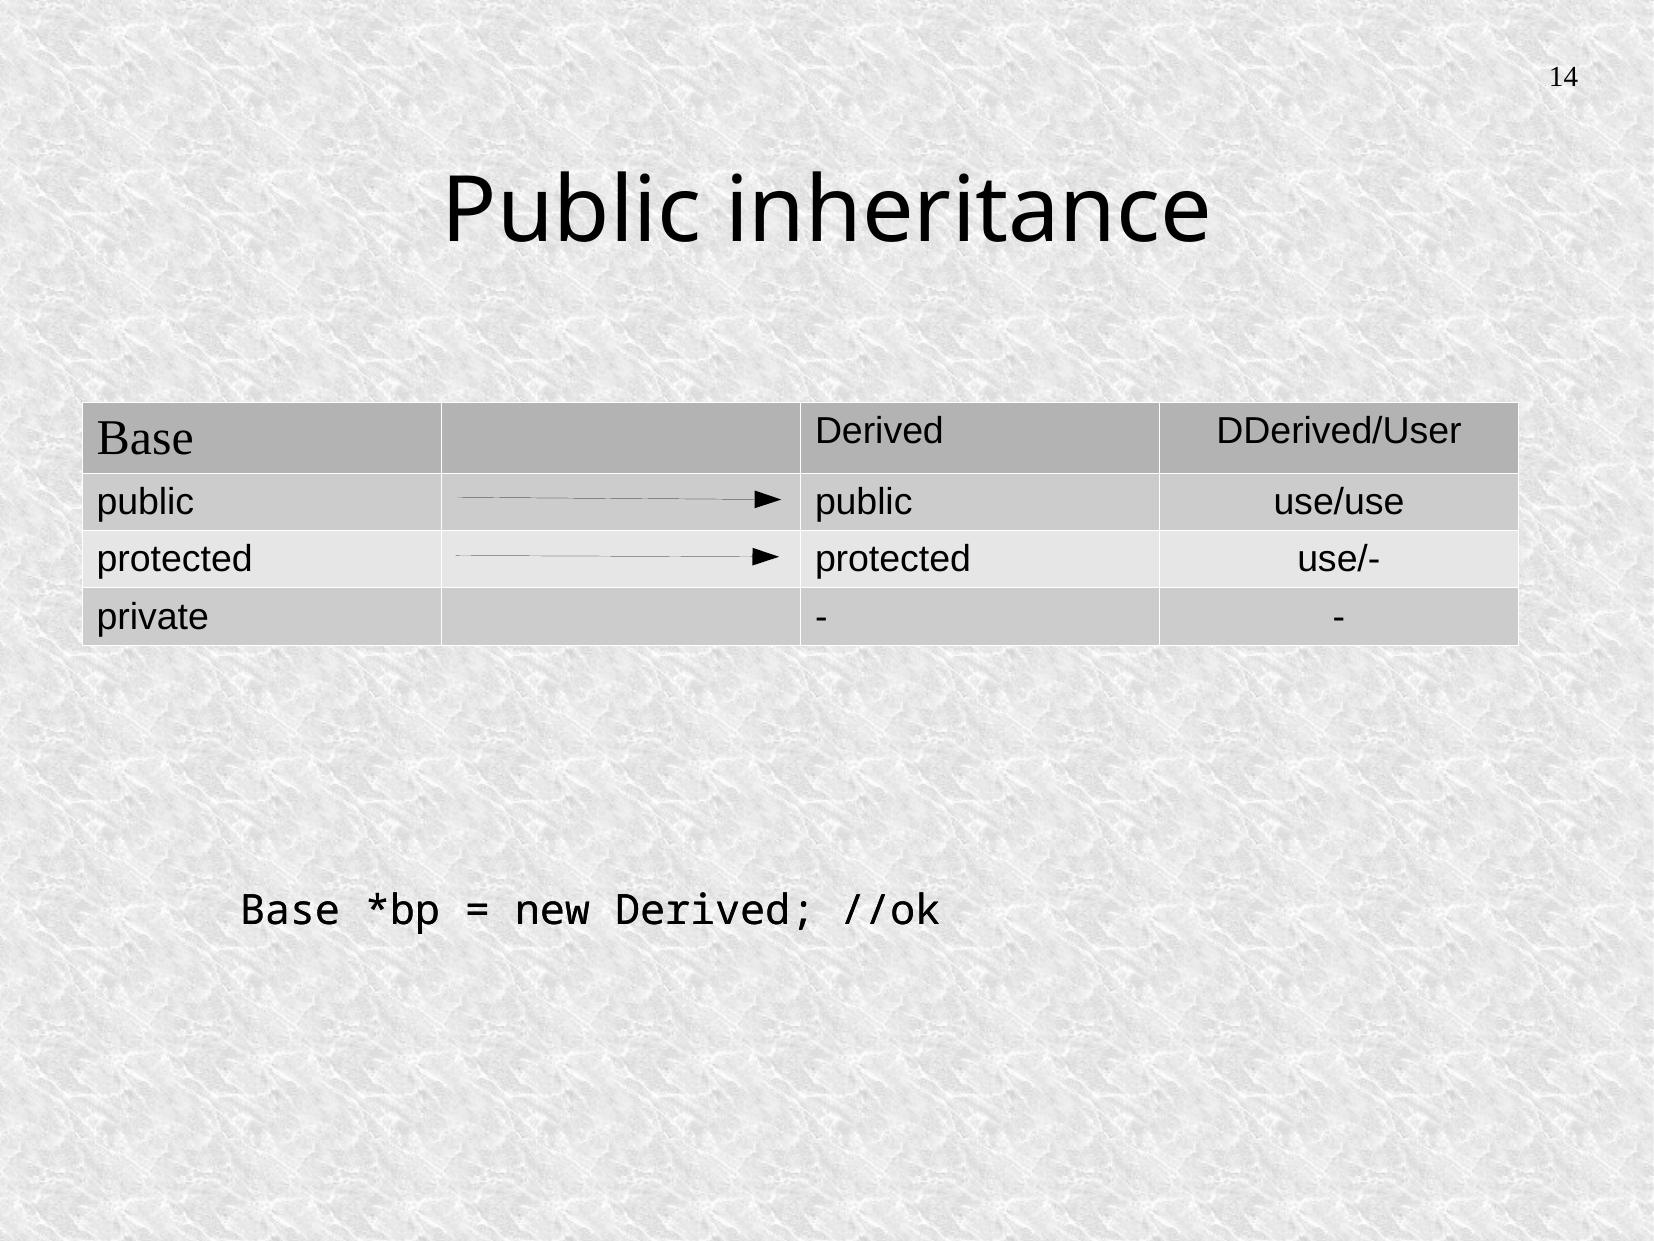

14
# Public inheritance
| Base | | Derived | DDerived/User |
| --- | --- | --- | --- |
| public | | public | use/use |
| protected | | protected | use/- |
| private | | - | - |
Base *bp = new Derived; //ok
Base *bp = new Derived; //ok